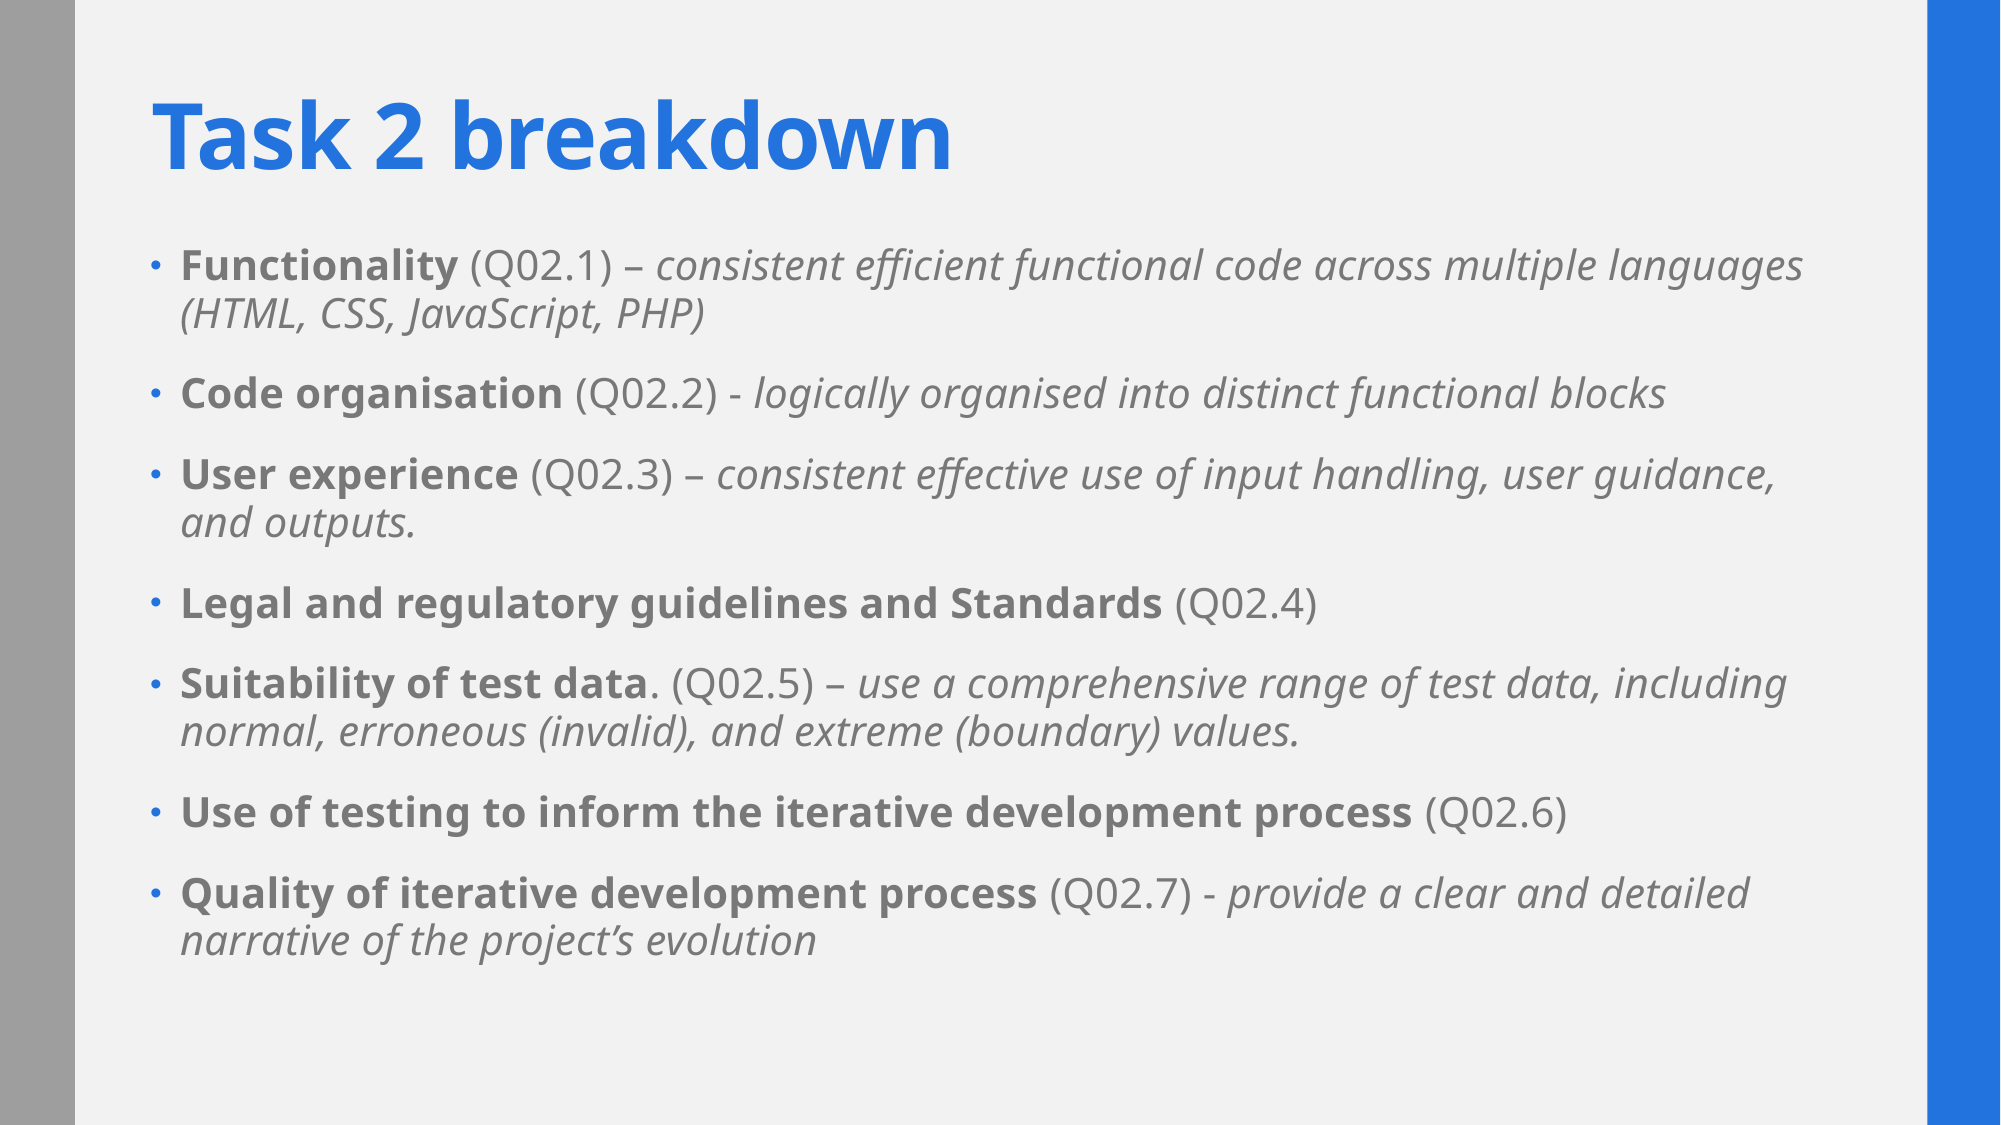

Task 2 breakdown
# Functionality (Q02.1) – consistent efficient functional code across multiple languages (HTML, CSS, JavaScript, PHP)
Code organisation (Q02.2) - logically organised into distinct functional blocks
User experience (Q02.3) – consistent effective use of input handling, user guidance, and outputs.
Legal and regulatory guidelines and Standards (Q02.4)
Suitability of test data. (Q02.5) – use a comprehensive range of test data, including normal, erroneous (invalid), and extreme (boundary) values.
Use of testing to inform the iterative development process (Q02.6)
Quality of iterative development process (Q02.7) - provide a clear and detailed narrative of the project’s evolution